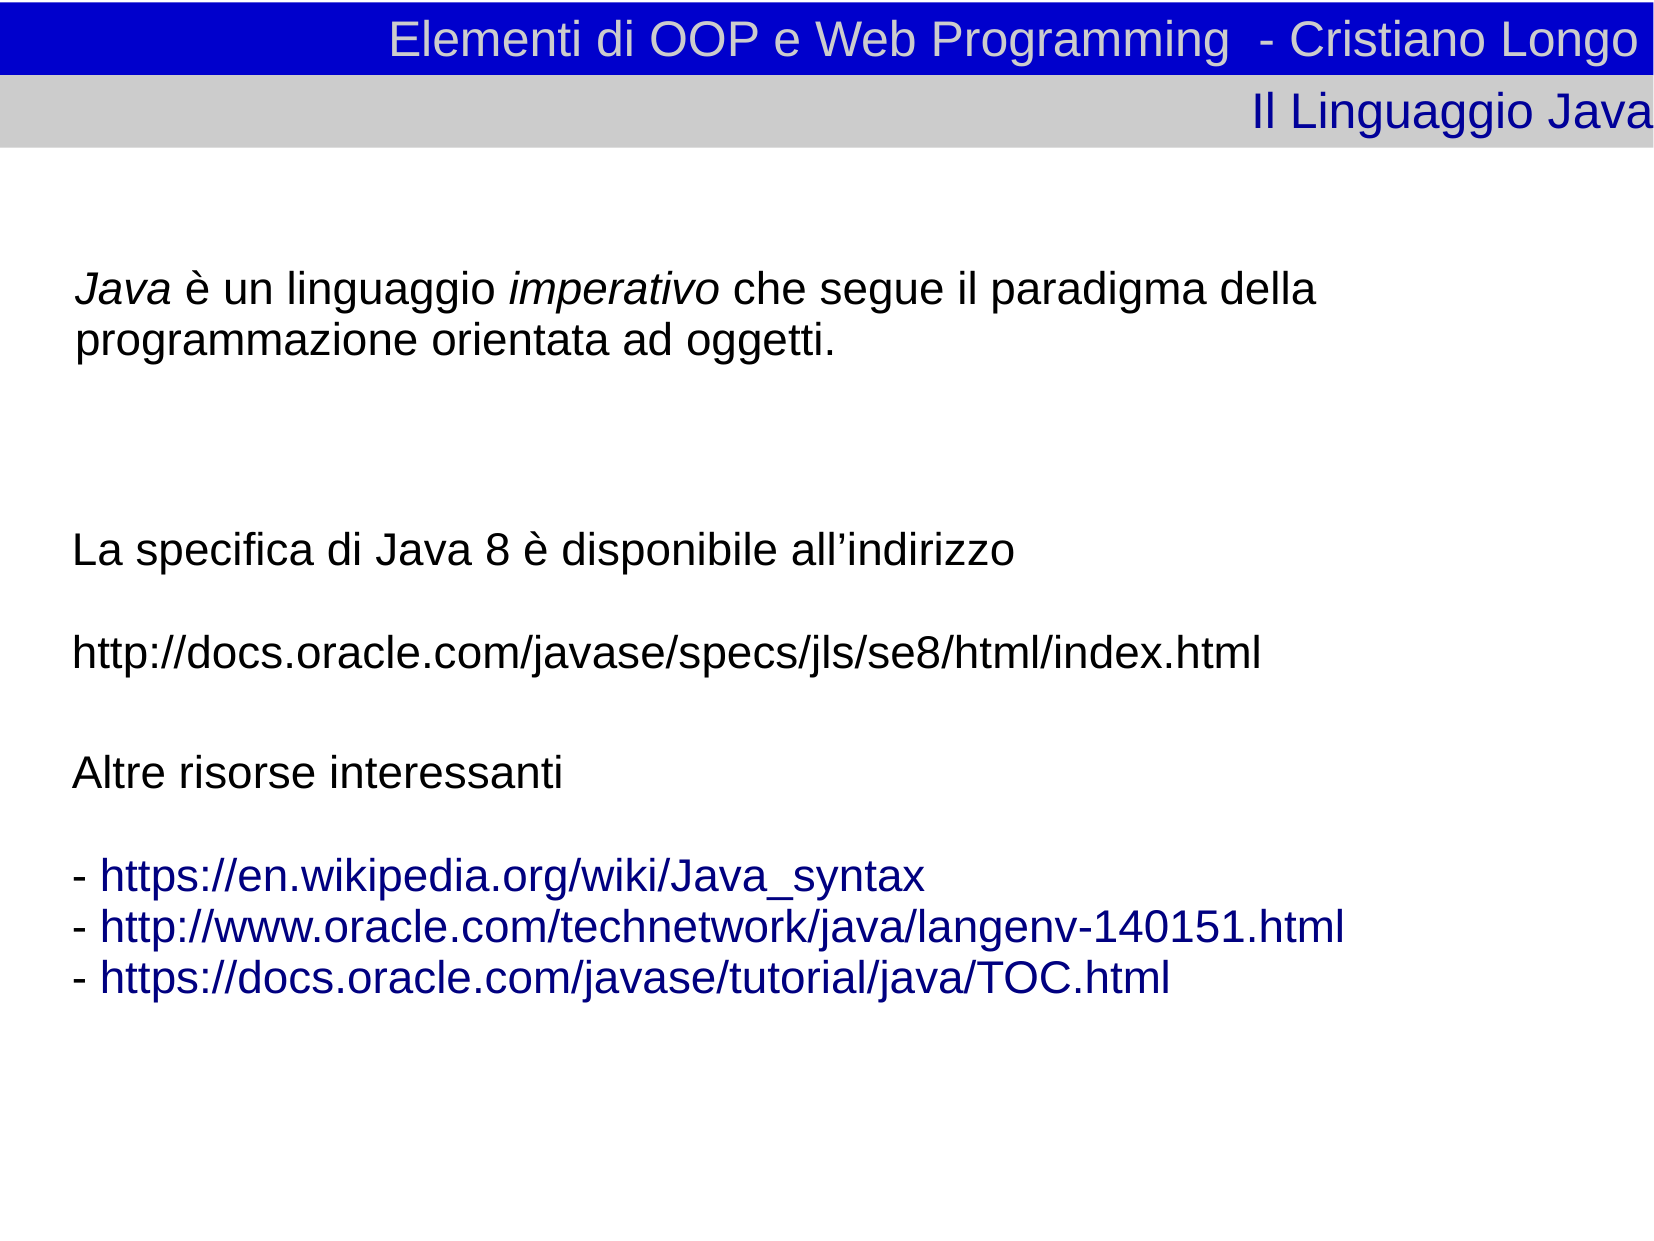

# Elementi di OOP e Web Programming - Cristiano Longo
Il Linguaggio Java
Java è un linguaggio imperativo che segue il paradigma della programmazione orientata ad oggetti.
La specifica di Java 8 è disponibile all’indirizzo
http://docs.oracle.com/javase/specs/jls/se8/html/index.html
Altre risorse interessanti
- https://en.wikipedia.org/wiki/Java_syntax
- http://www.oracle.com/technetwork/java/langenv-140151.html
- https://docs.oracle.com/javase/tutorial/java/TOC.html